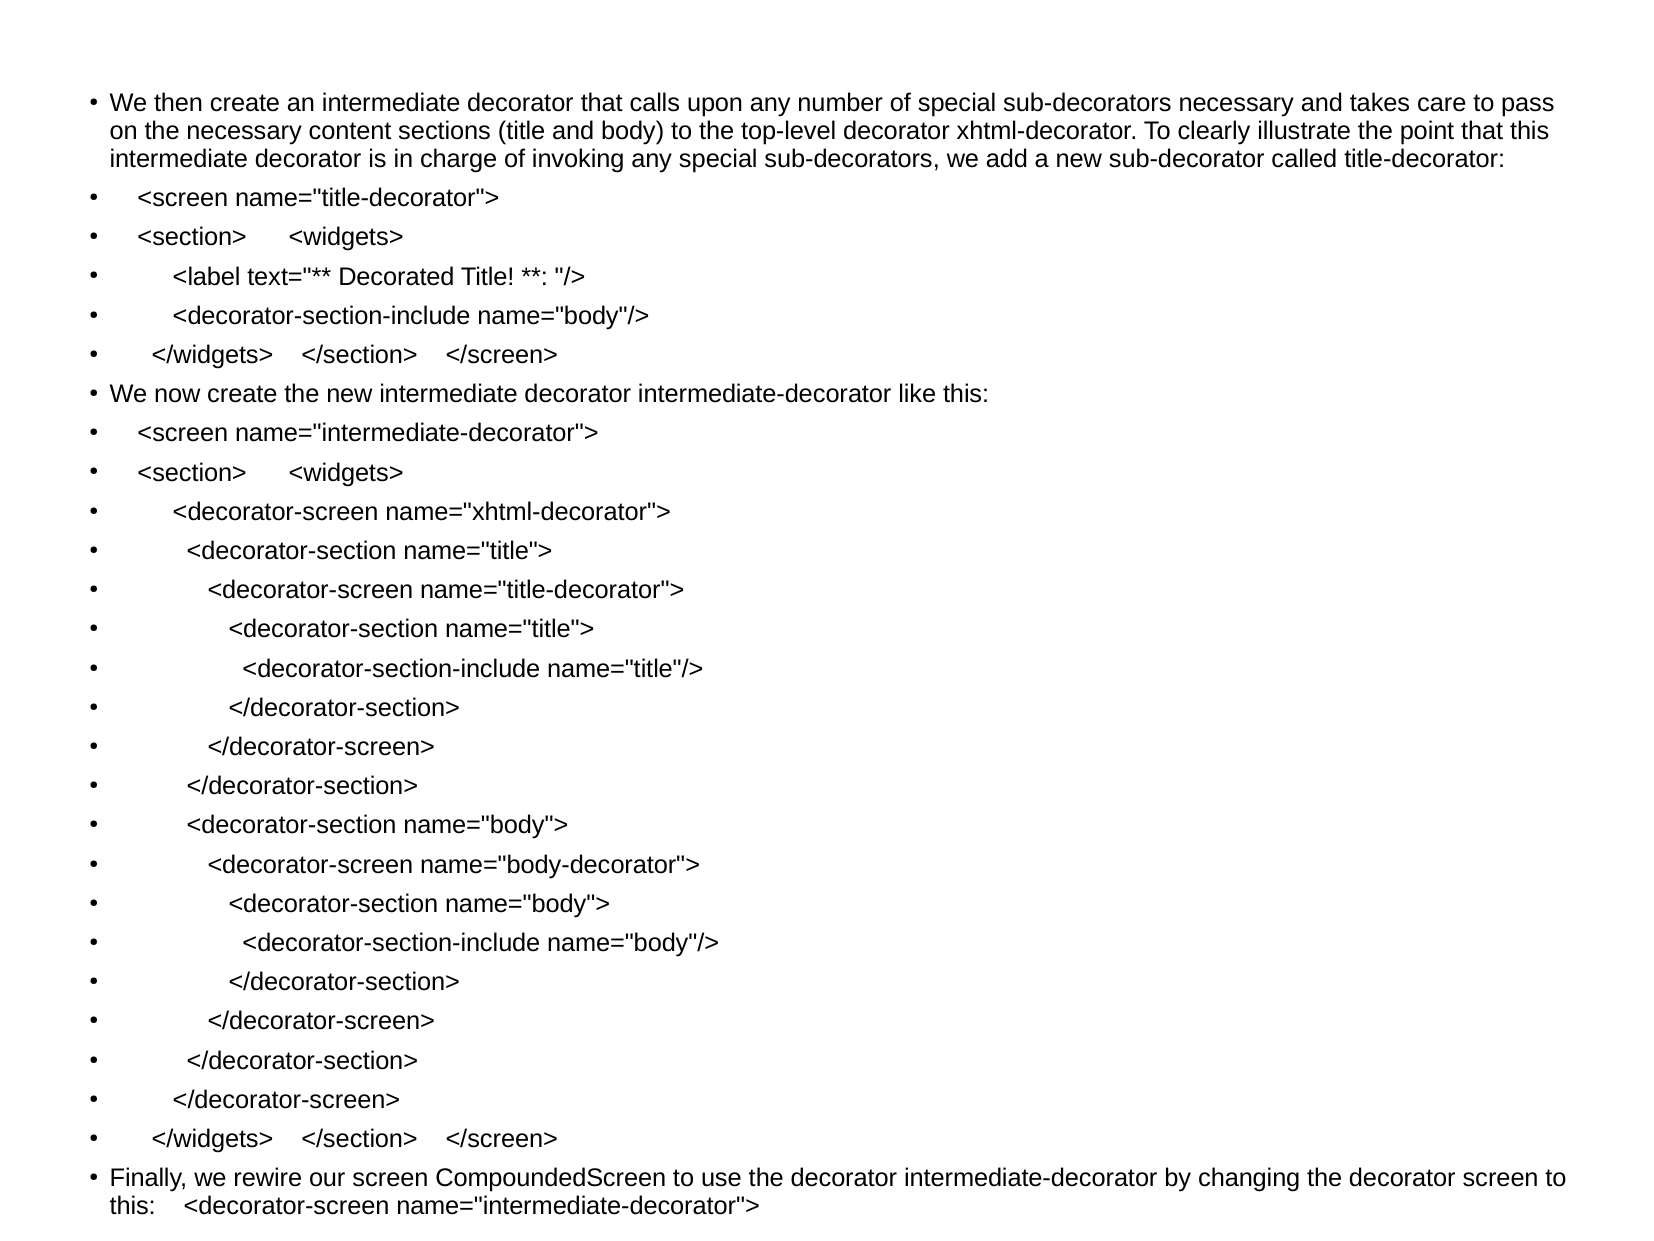

# We then create an intermediate decorator that calls upon any number of special sub-decorators necessary and takes care to pass on the necessary content sections (title and body) to the top-level decorator xhtml-decorator. To clearly illustrate the point that this intermediate decorator is in charge of invoking any special sub-decorators, we add a new sub-decorator called title-decorator:
 <screen name="title-decorator">
 <section> <widgets>
 <label text="** Decorated Title! **: "/>
 <decorator-section-include name="body"/>
 </widgets> </section> </screen>
We now create the new intermediate decorator intermediate-decorator like this:
 <screen name="intermediate-decorator">
 <section> <widgets>
 <decorator-screen name="xhtml-decorator">
 <decorator-section name="title">
 <decorator-screen name="title-decorator">
 <decorator-section name="title">
 <decorator-section-include name="title"/>
 </decorator-section>
 </decorator-screen>
 </decorator-section>
 <decorator-section name="body">
 <decorator-screen name="body-decorator">
 <decorator-section name="body">
 <decorator-section-include name="body"/>
 </decorator-section>
 </decorator-screen>
 </decorator-section>
 </decorator-screen>
 </widgets> </section> </screen>
Finally, we rewire our screen CompoundedScreen to use the decorator intermediate-decorator by changing the decorator screen to this: <decorator-screen name="intermediate-decorator">